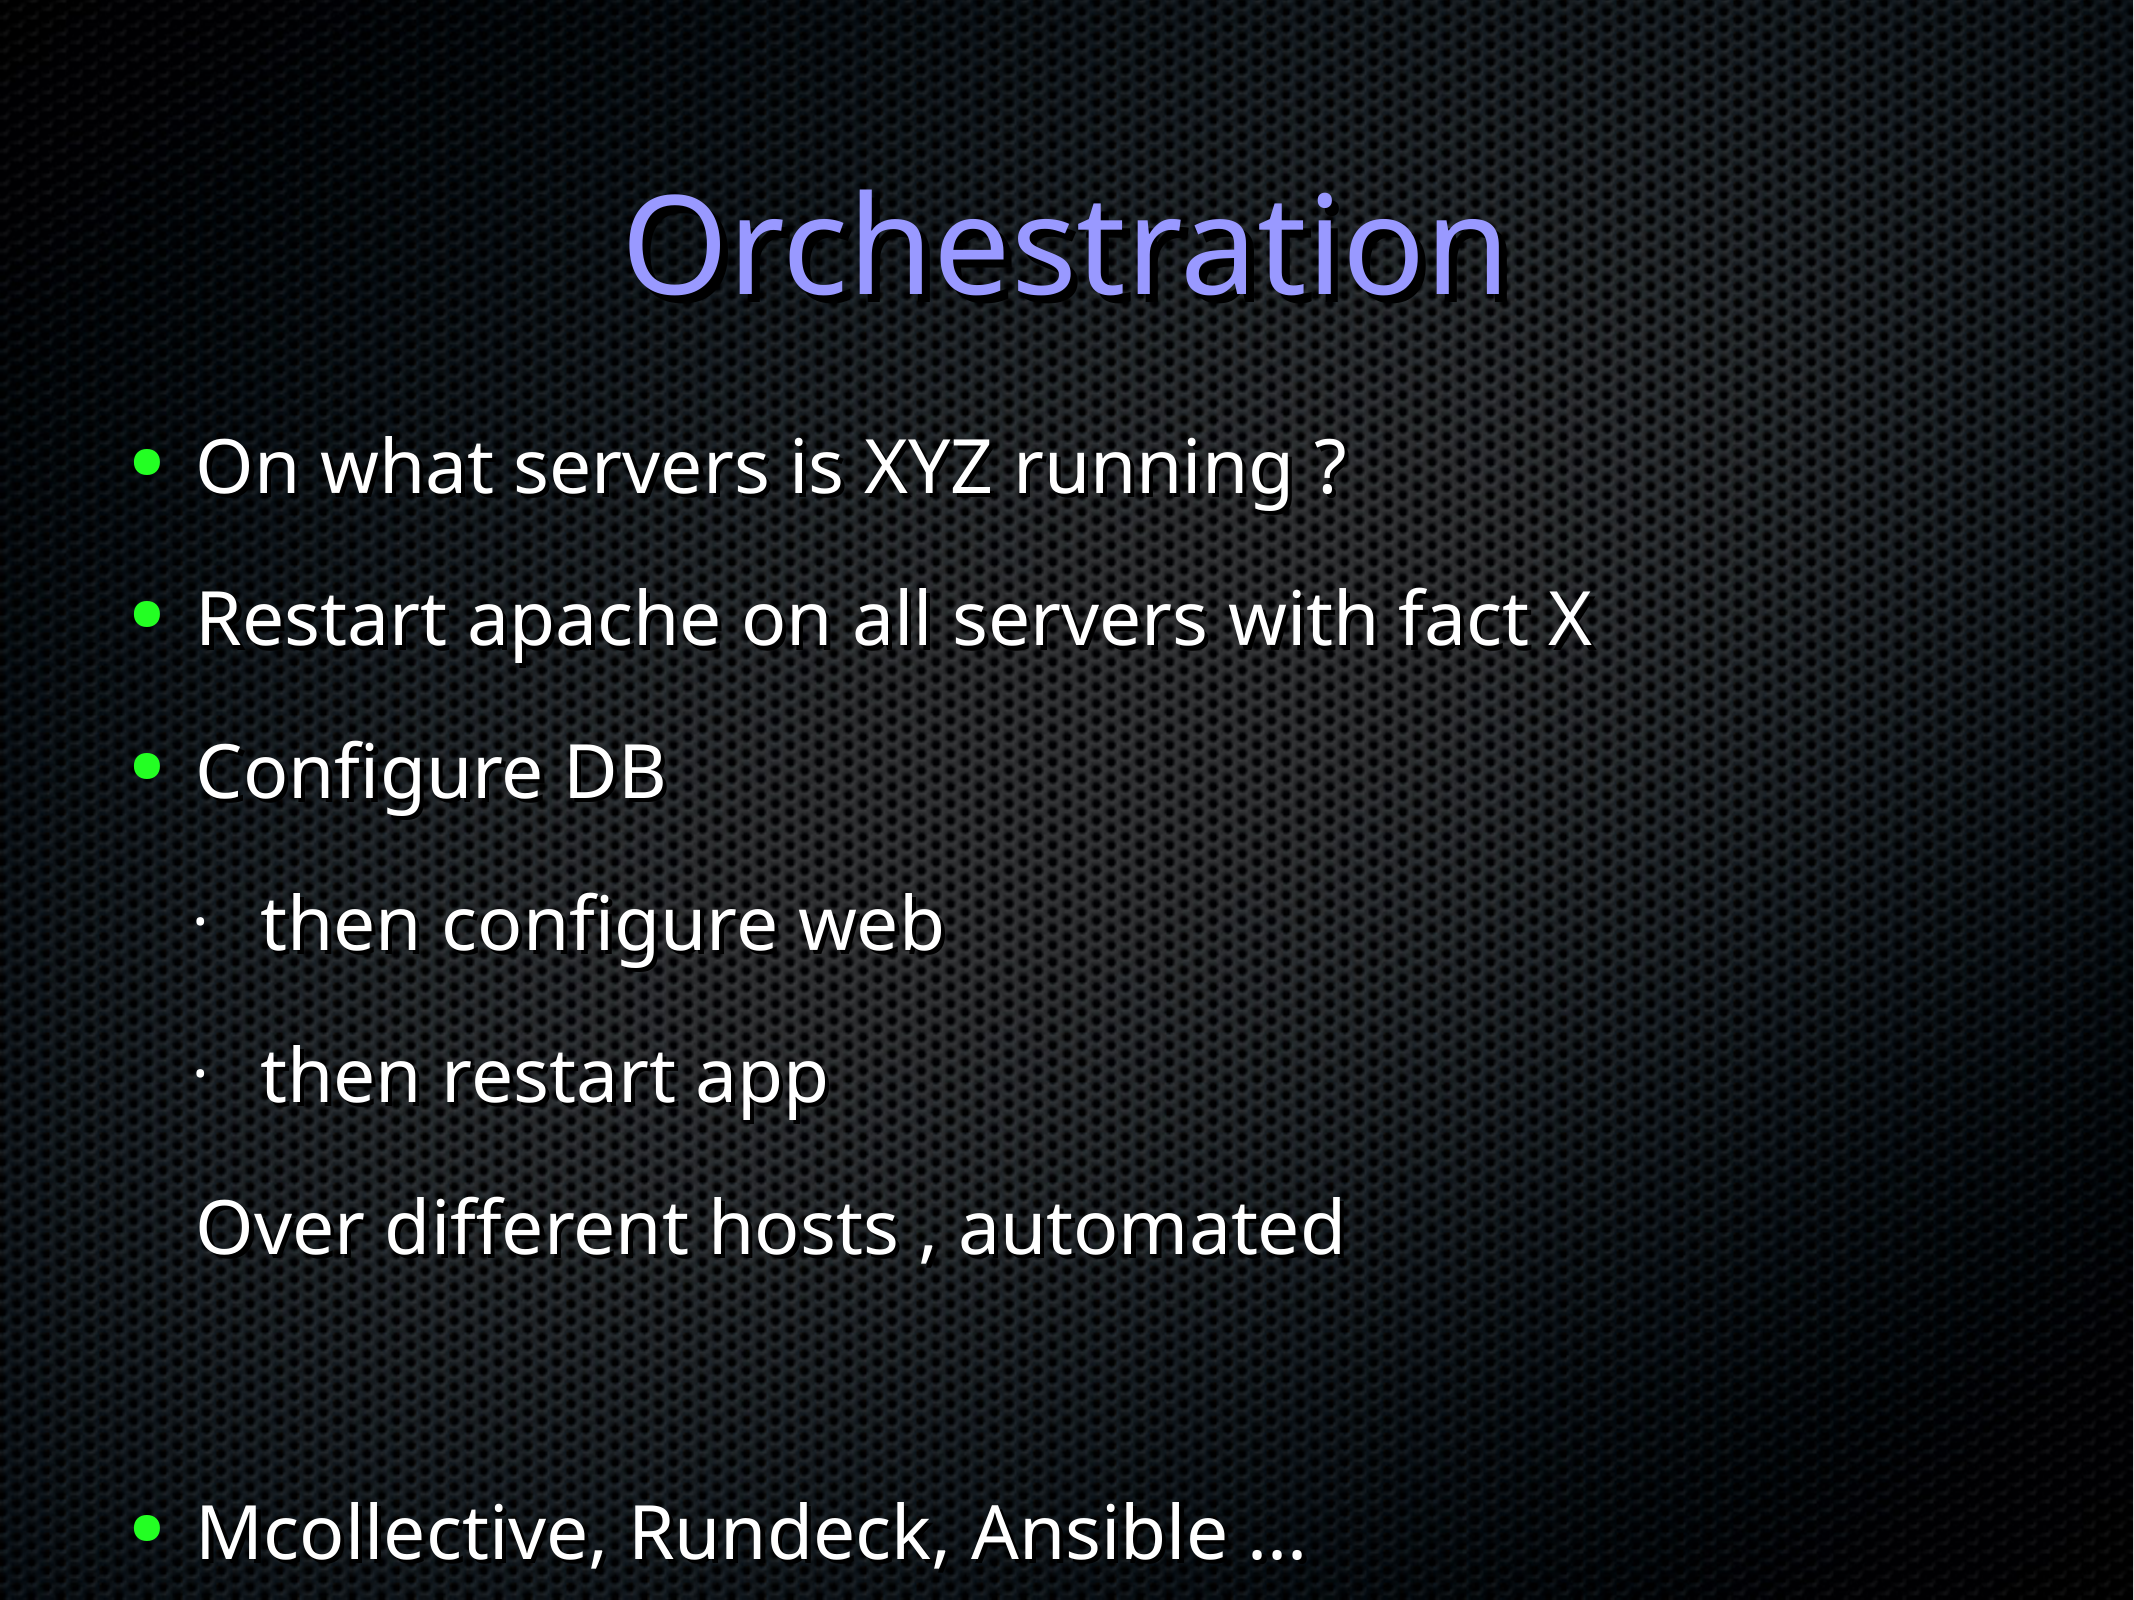

# Orchestration
On what servers is XYZ running ?
Restart apache on all servers with fact X
Configure DB
then configure web
then restart app
Over different hosts , automated
Mcollective, Rundeck, Ansible ...